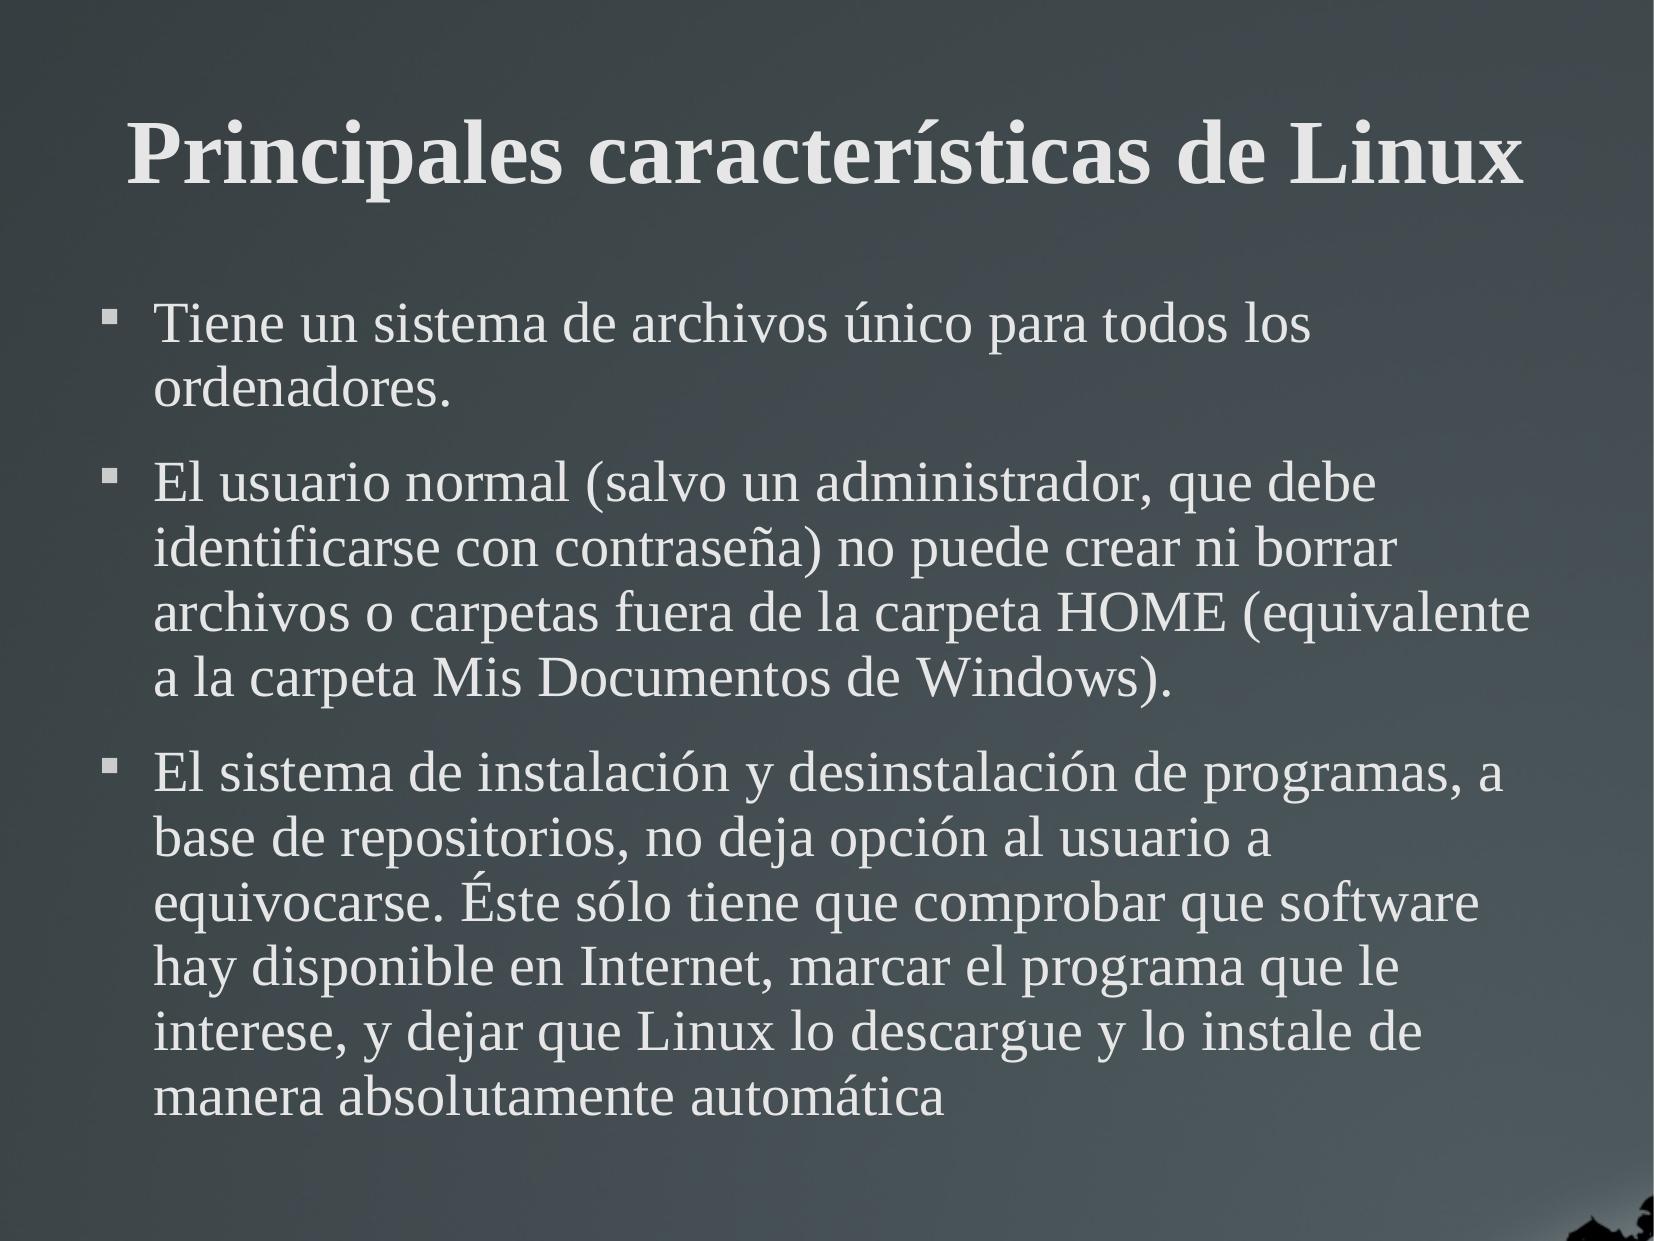

# Principales características de Linux
Tiene un sistema de archivos único para todos los ordenadores.
El usuario normal (salvo un administrador, que debe identificarse con contraseña) no puede crear ni borrar archivos o carpetas fuera de la carpeta HOME (equivalente a la carpeta Mis Documentos de Windows).
El sistema de instalación y desinstalación de programas, a base de repositorios, no deja opción al usuario a equivocarse. Éste sólo tiene que comprobar que software hay disponible en Internet, marcar el programa que le interese, y dejar que Linux lo descargue y lo instale de manera absolutamente automática